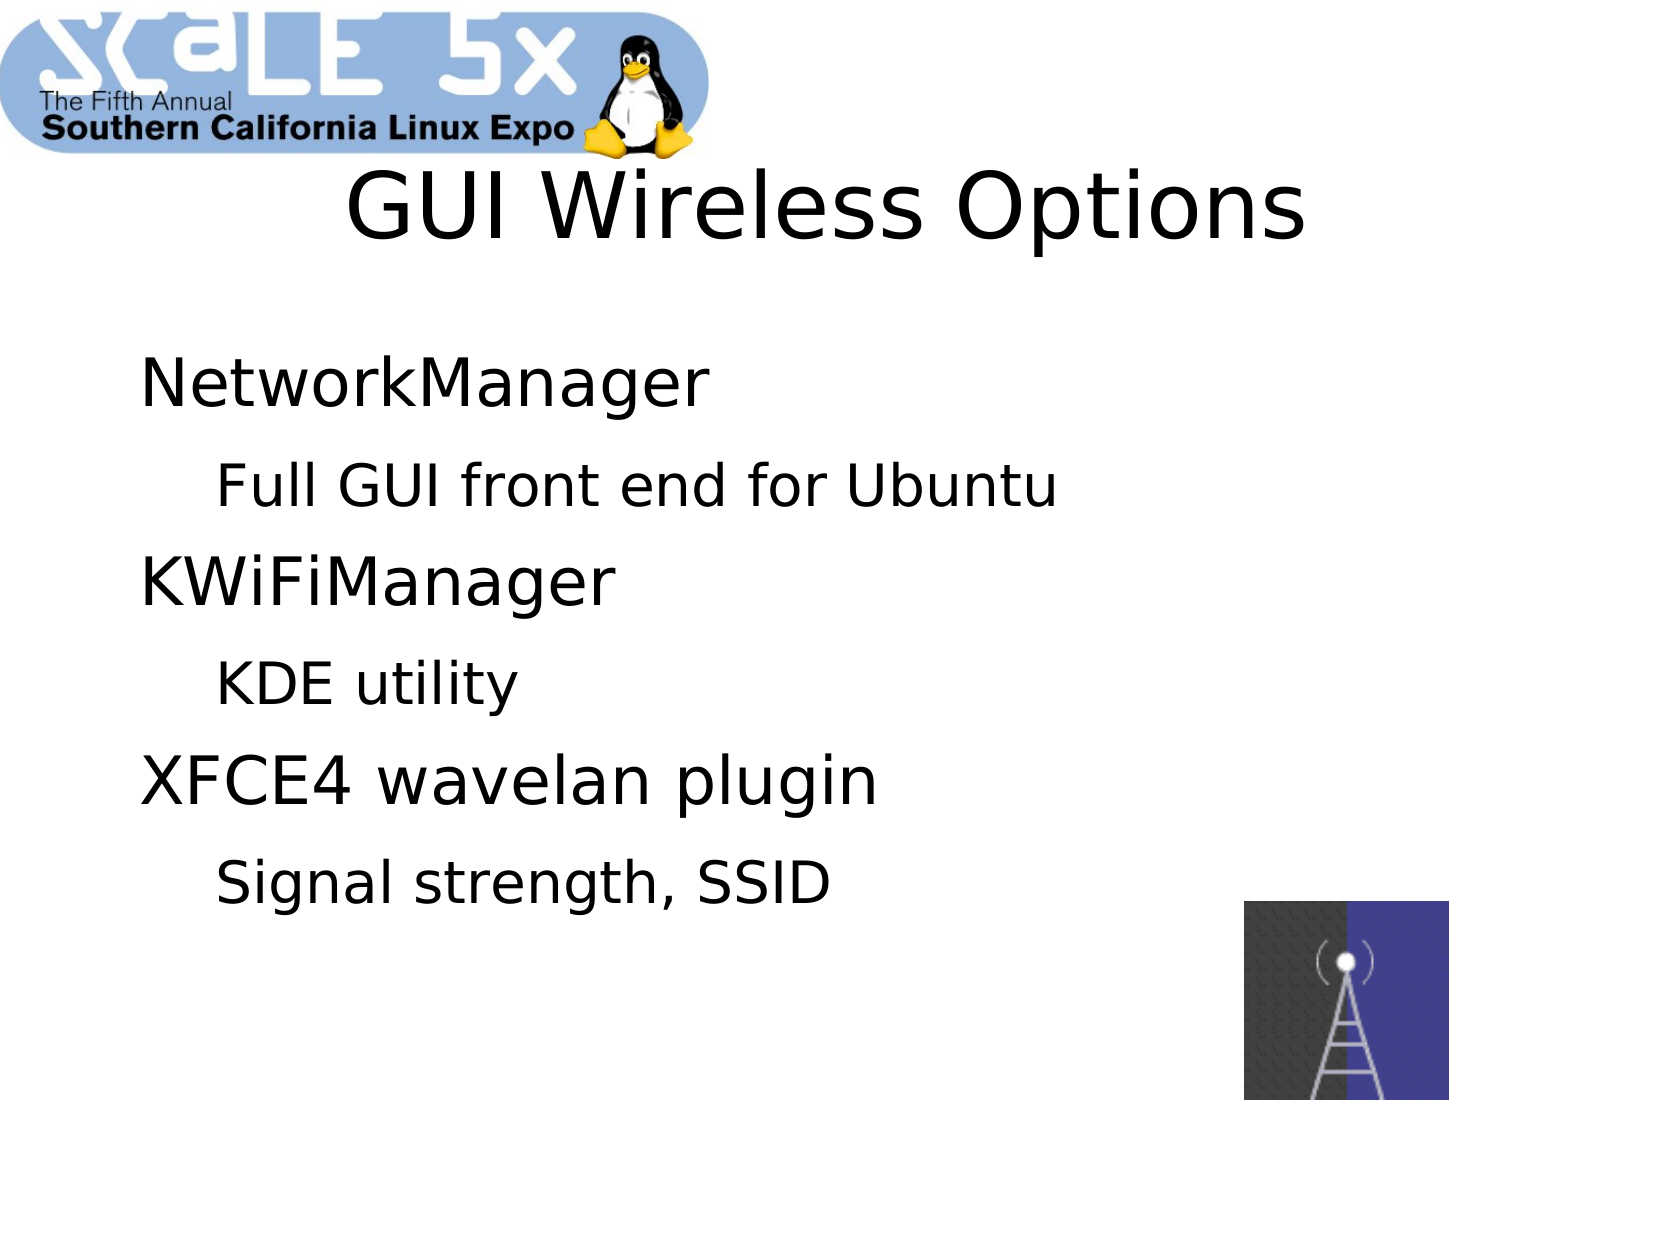

# GUI Wireless Options
NetworkManager
Full GUI front end for Ubuntu
KWiFiManager
KDE utility
XFCE4 wavelan plugin
Signal strength, SSID